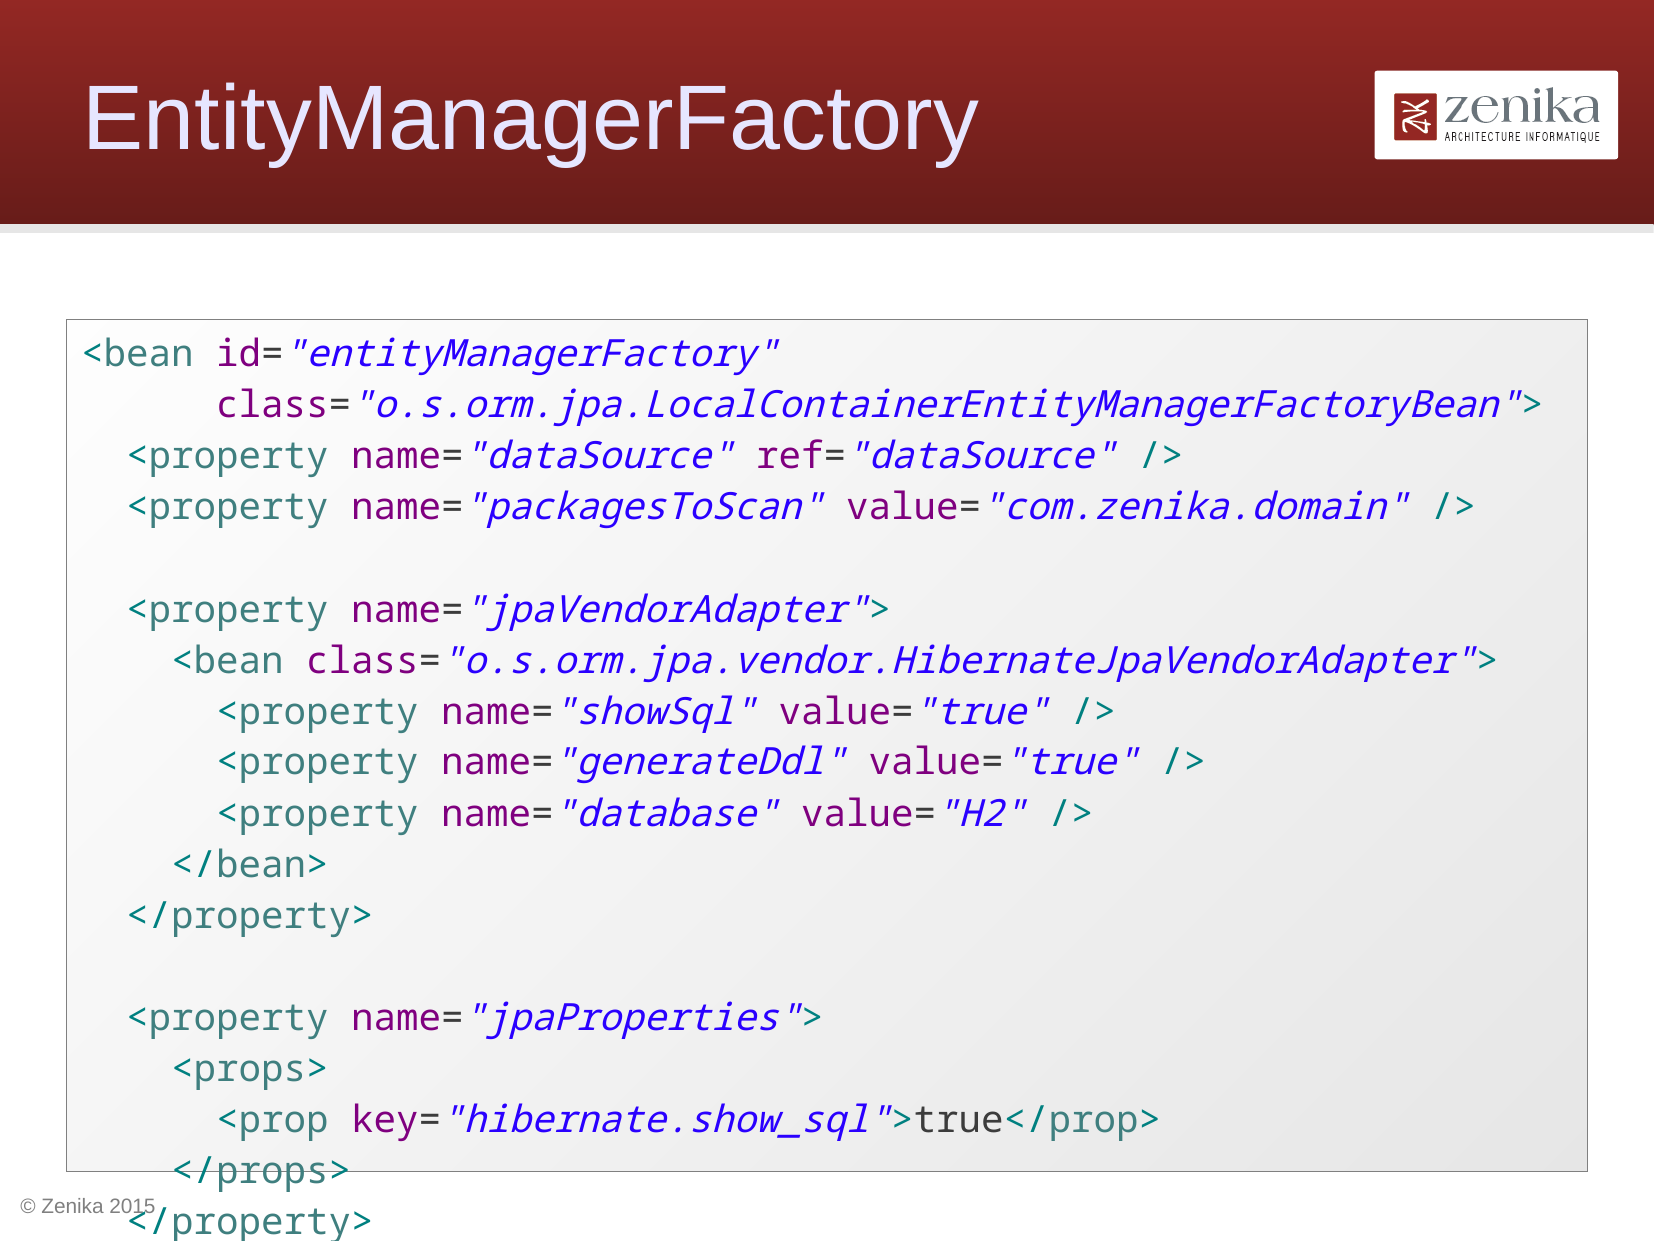

# EntityManagerFactory
<bean id="entityManagerFactory"
 class="o.s.orm.jpa.LocalContainerEntityManagerFactoryBean">
 <property name="dataSource" ref="dataSource" />
 <property name="packagesToScan" value="com.zenika.domain" />
 <property name="jpaVendorAdapter">
 <bean class="o.s.orm.jpa.vendor.HibernateJpaVendorAdapter">
 <property name="showSql" value="true" />
 <property name="generateDdl" value="true" />
 <property name="database" value="H2" />
 </bean>
 </property>
 <property name="jpaProperties">
 <props>
 <prop key="hibernate.show_sql">true</prop>
 </props>
 </property>
</bean>